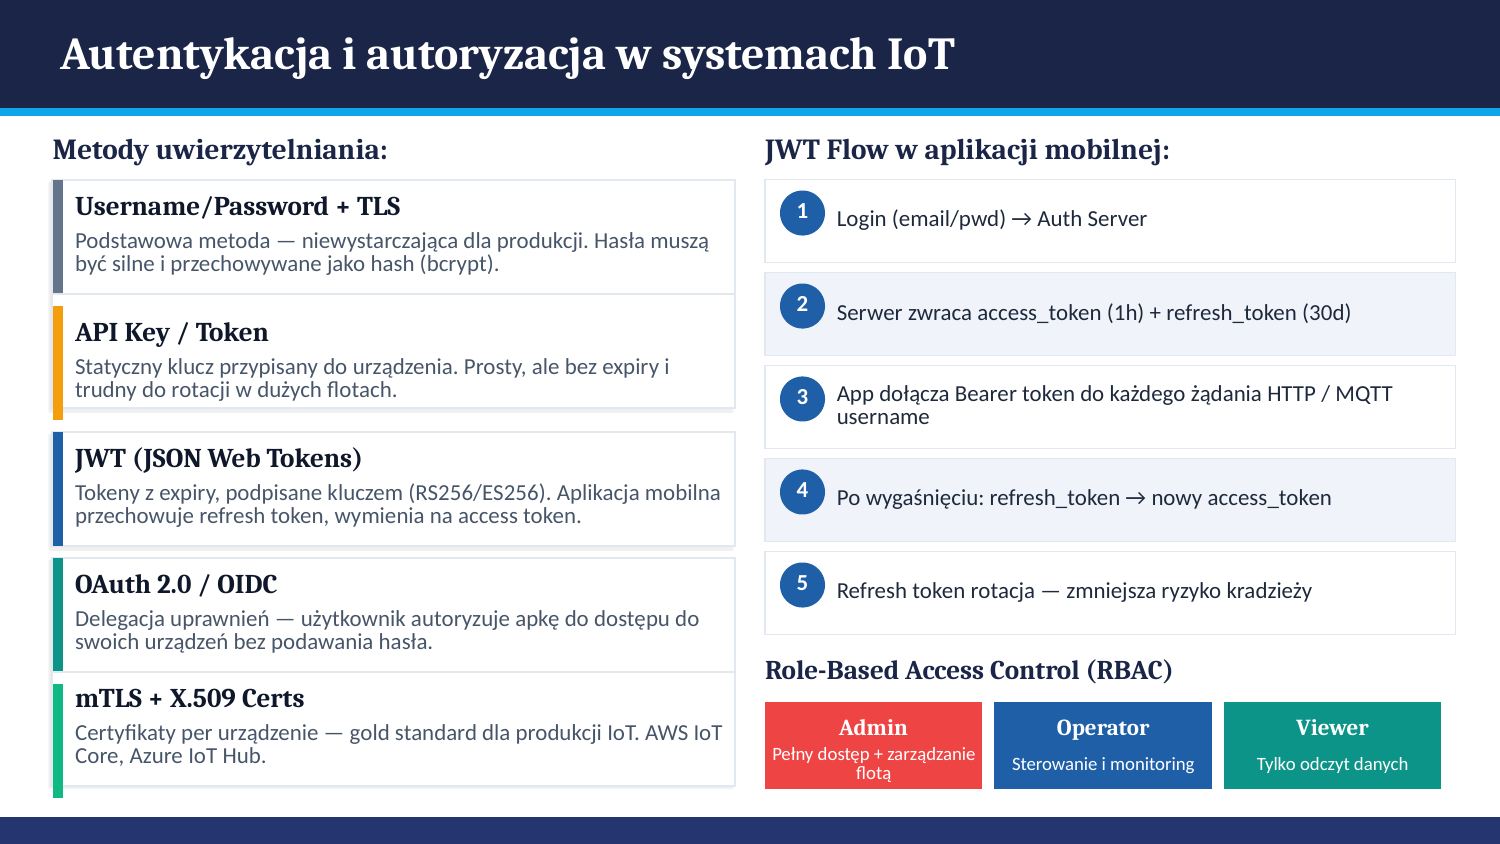

Autentykacja i autoryzacja w systemach IoT
Metody uwierzytelniania:
JWT Flow w aplikacji mobilnej:
Username/Password + TLS
Login (email/pwd) → Auth Server
1
Podstawowa metoda — niewystarczająca dla produkcji. Hasła muszą być silne i przechowywane jako hash (bcrypt).
Serwer zwraca access_token (1h) + refresh_token (30d)
2
API Key / Token
Statyczny klucz przypisany do urządzenia. Prosty, ale bez expiry i trudny do rotacji w dużych flotach.
App dołącza Bearer token do każdego żądania HTTP / MQTT username
3
JWT (JSON Web Tokens)
Po wygaśnięciu: refresh_token → nowy access_token
4
Tokeny z expiry, podpisane kluczem (RS256/ES256). Aplikacja mobilna przechowuje refresh token, wymienia na access token.
OAuth 2.0 / OIDC
Refresh token rotacja — zmniejsza ryzyko kradzieży
5
Delegacja uprawnień — użytkownik autoryzuje apkę do dostępu do swoich urządzeń bez podawania hasła.
Role-Based Access Control (RBAC)
mTLS + X.509 Certs
Admin
Operator
Viewer
Certyfikaty per urządzenie — gold standard dla produkcji IoT. AWS IoT Core, Azure IoT Hub.
Pełny dostęp + zarządzanie flotą
Sterowanie i monitoring
Tylko odczyt danych